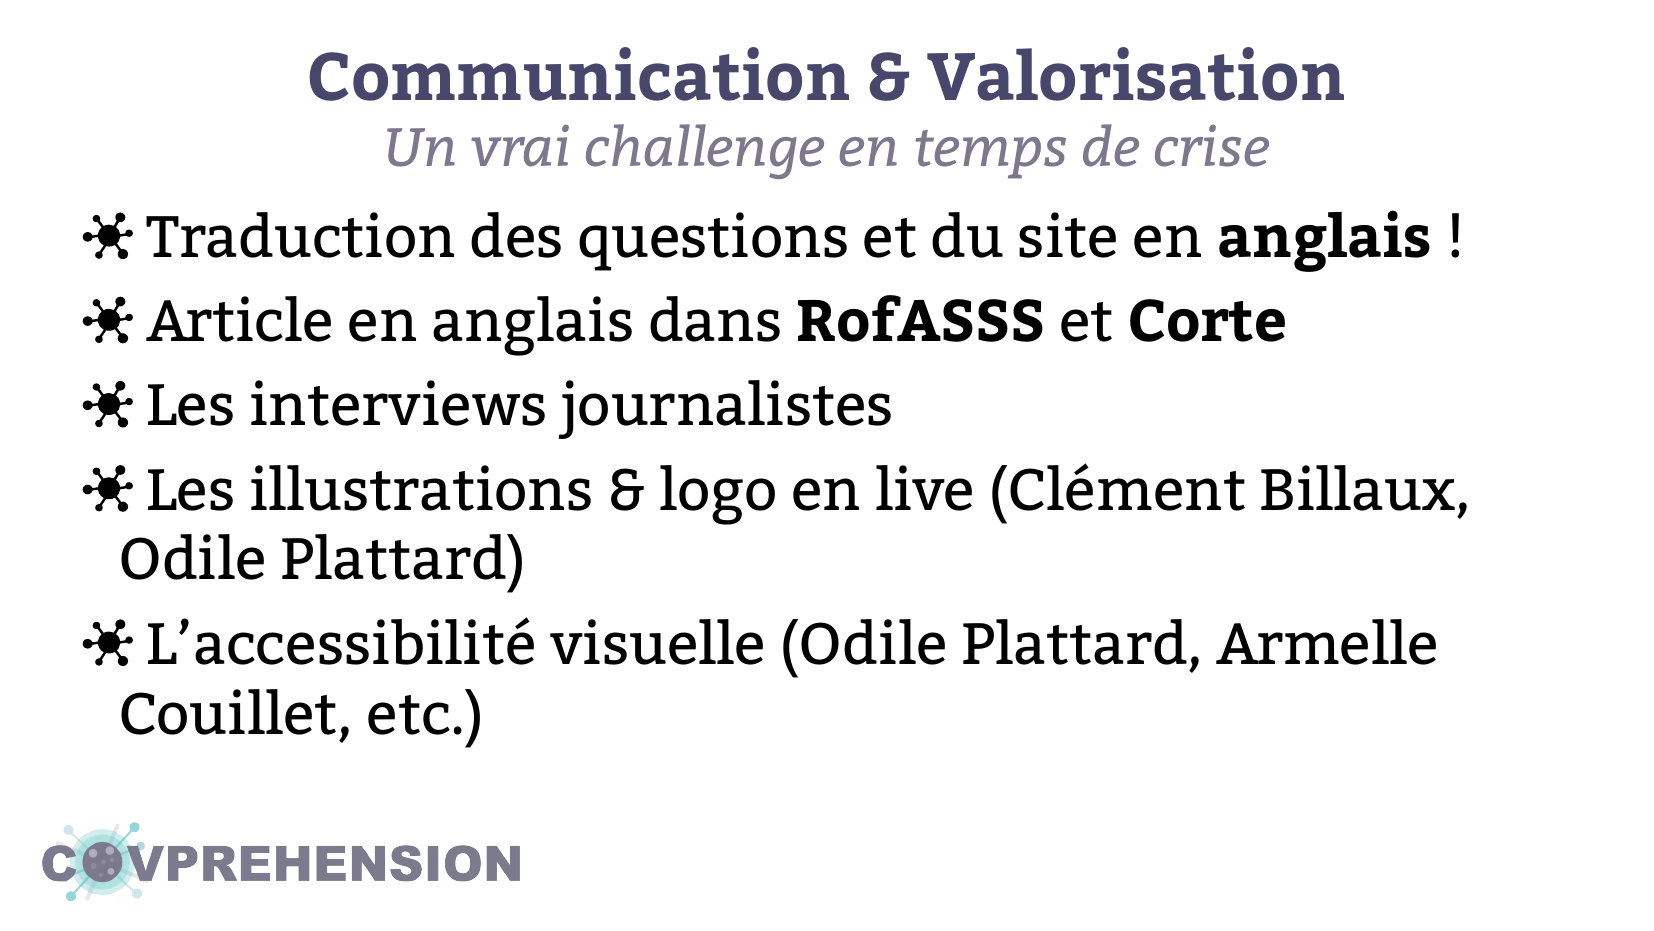

# Communication & Valorisation
Un vrai challenge en temps de crise
 Traduction des questions et du site en anglais !
 Article en anglais dans RofASSS et Corte
 Les interviews journalistes
 Les illustrations & logo en live (Clément Billaux, Odile Plattard)
 L’accessibilité visuelle (Odile Plattard, Armelle Couillet, etc.)